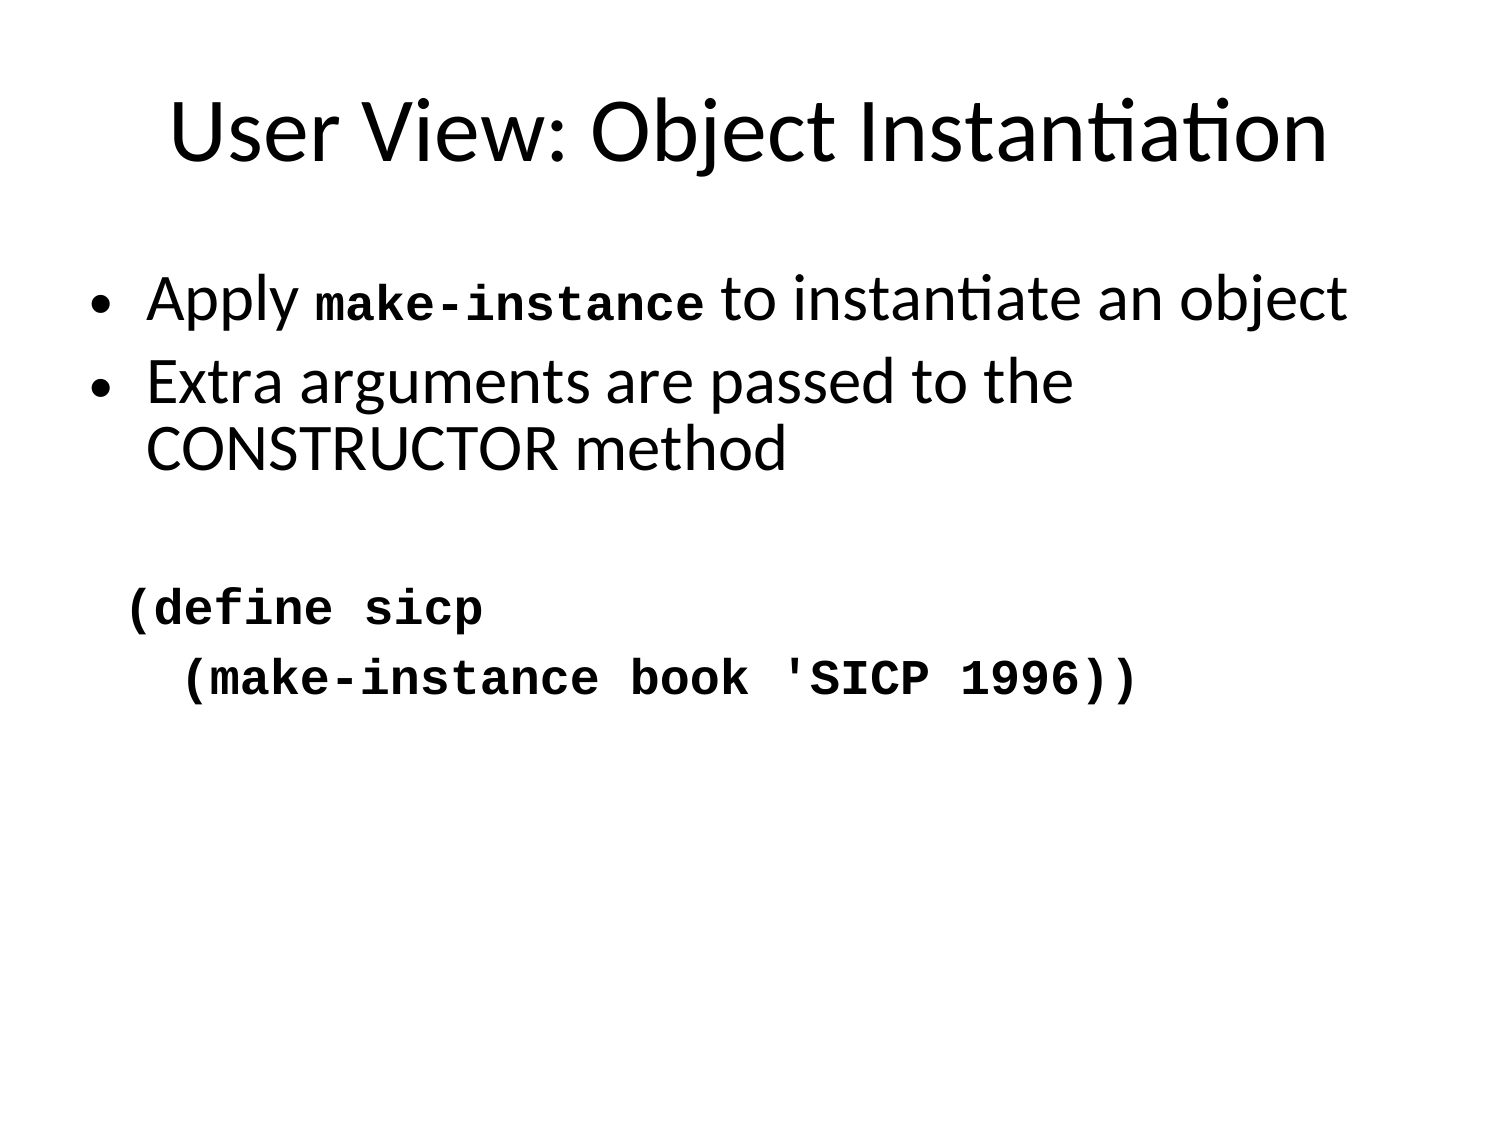

# User View: Object Instantiation
Apply make-instance to instantiate an object
Extra arguments are passed to the CONSTRUCTOR method
 (define sicp
 (make-instance book 'SICP 1996))